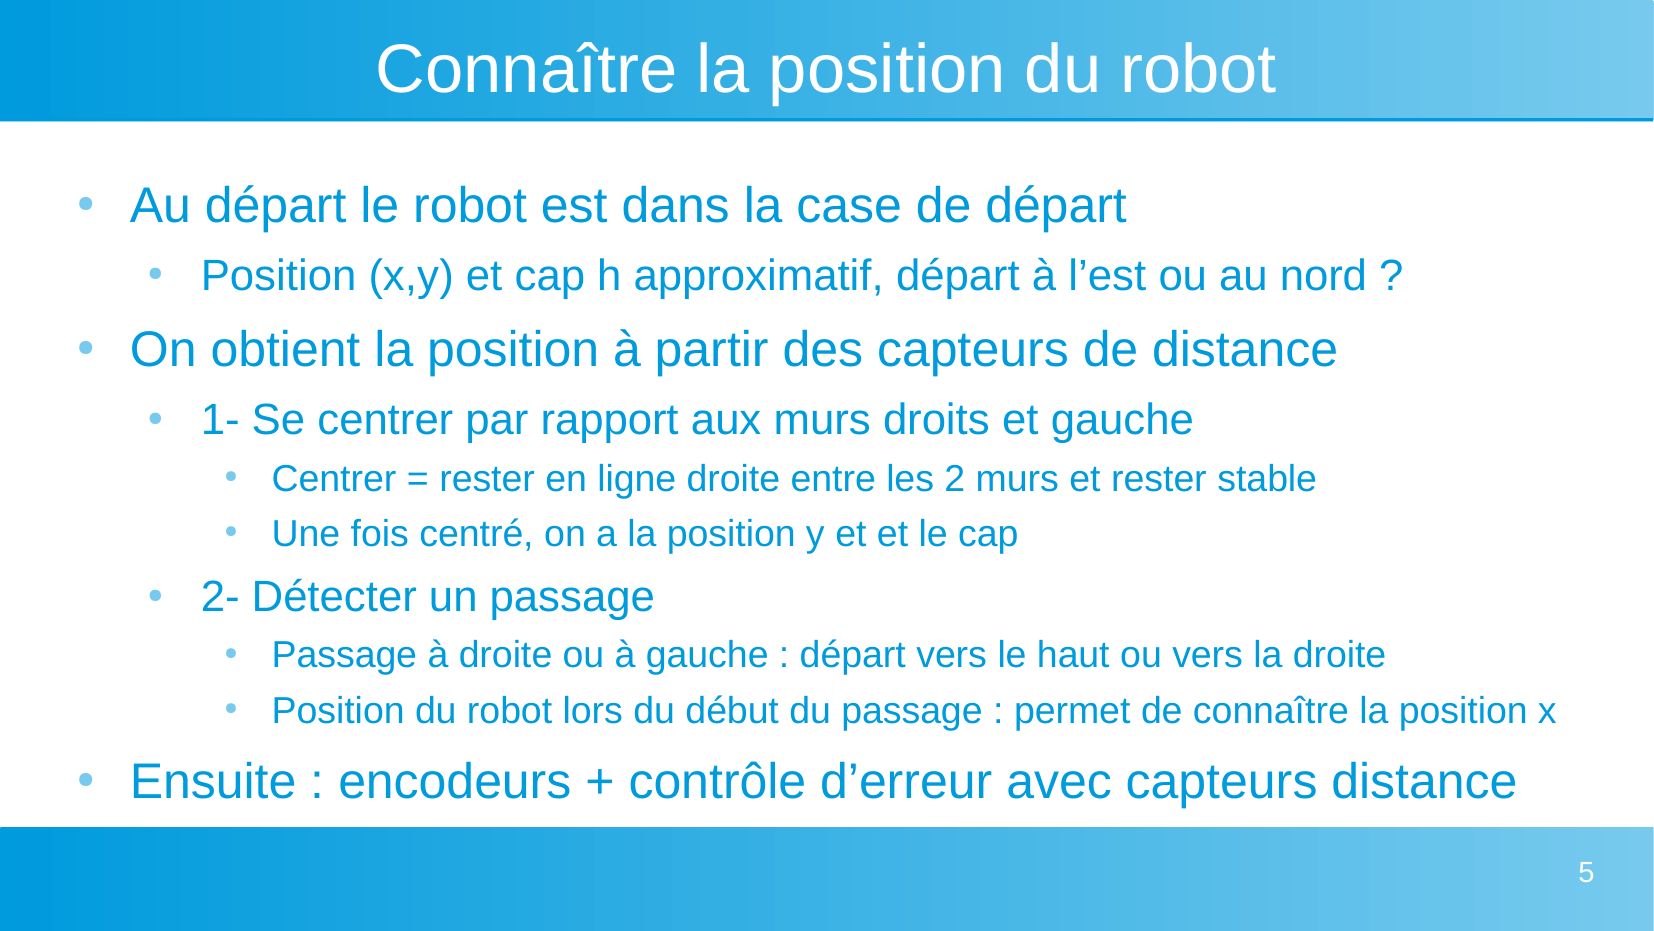

# Connaître la position du robot
Au départ le robot est dans la case de départ
Position (x,y) et cap h approximatif, départ à l’est ou au nord ?
On obtient la position à partir des capteurs de distance
1- Se centrer par rapport aux murs droits et gauche
Centrer = rester en ligne droite entre les 2 murs et rester stable
Une fois centré, on a la position y et et le cap
2- Détecter un passage
Passage à droite ou à gauche : départ vers le haut ou vers la droite
Position du robot lors du début du passage : permet de connaître la position x
Ensuite : encodeurs + contrôle d’erreur avec capteurs distance
5